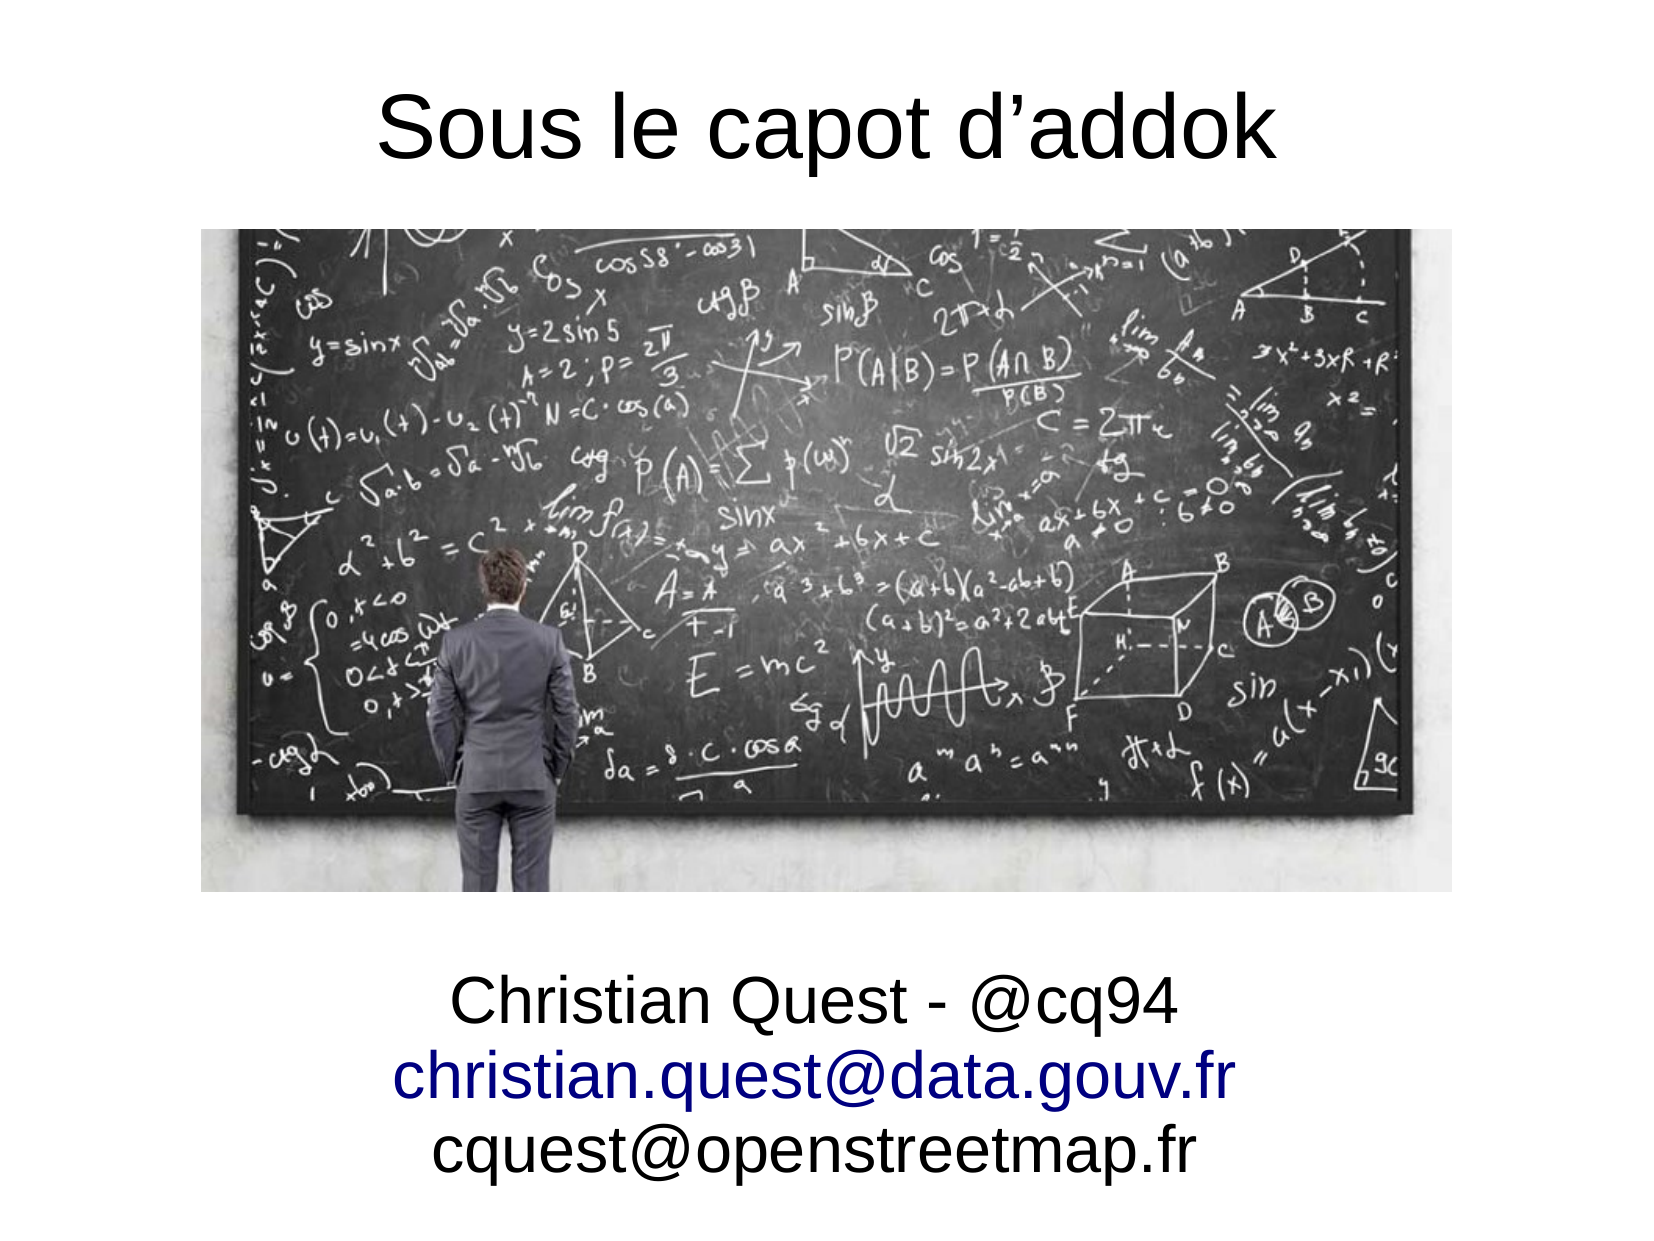

# Sous le capot d’addok
Christian Quest - @cq94
christian.quest@data.gouv.fr
cquest@openstreetmap.fr